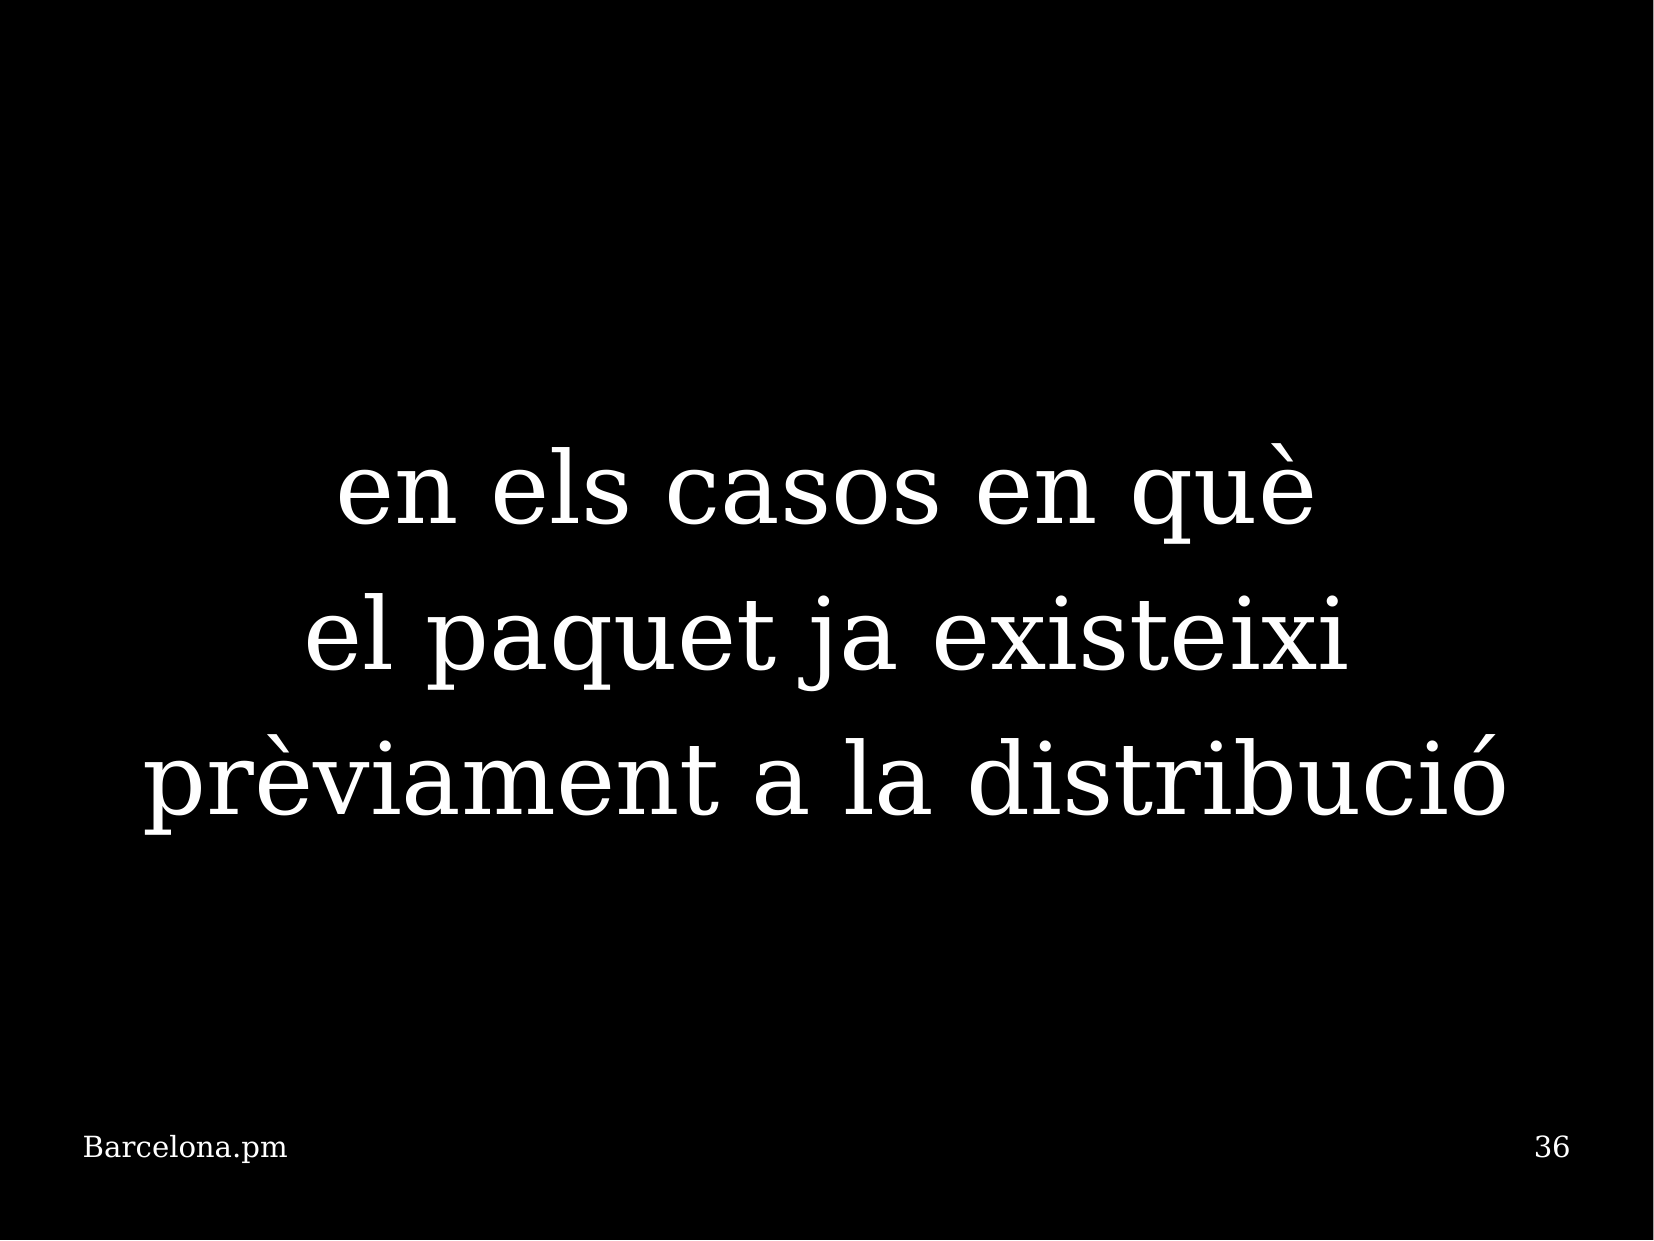

# en els casos en què el paquet ja existeixi prèviament a la distribució
Barcelona.pm
36